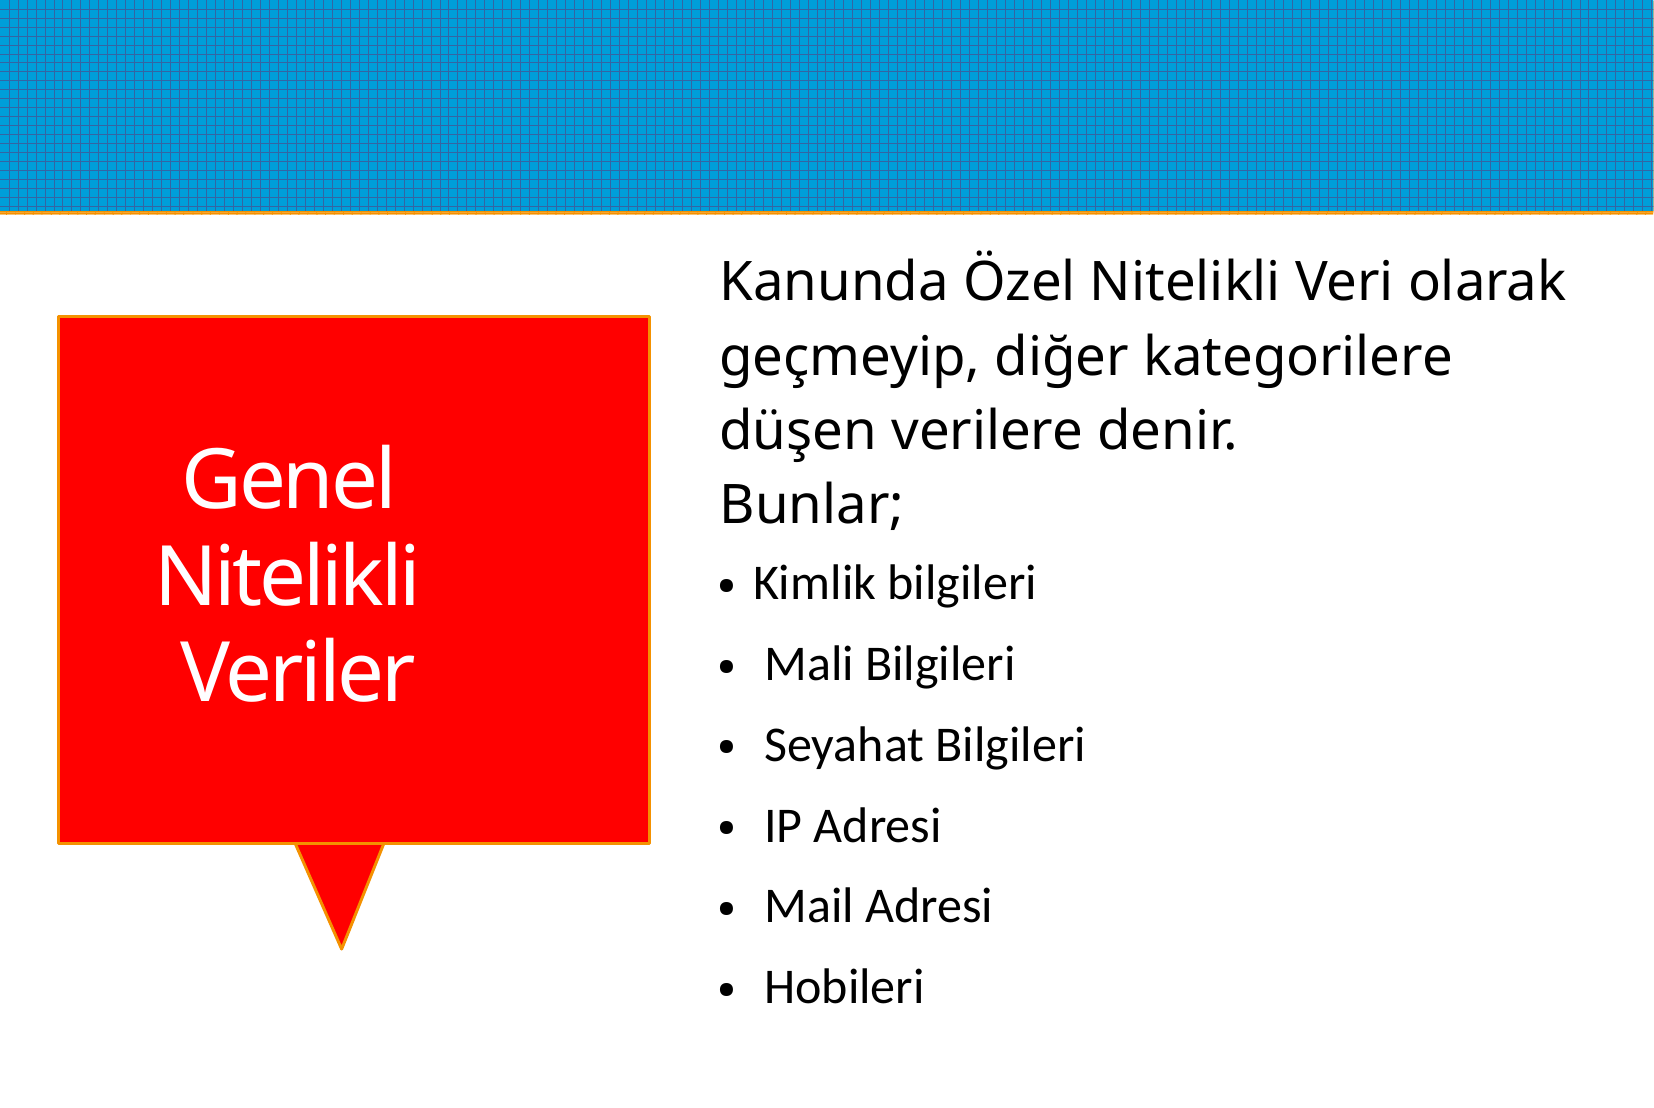

Kanunda Özel Nitelikli Veri olarak geçmeyip, diğer kategorilere düşen verilere denir.
Bunlar;
Kimlik bilgileri
 Mali Bilgileri
 Seyahat Bilgileri
 IP Adresi
 Mail Adresi
 Hobileri
Genel Nitelikli
 Veriler